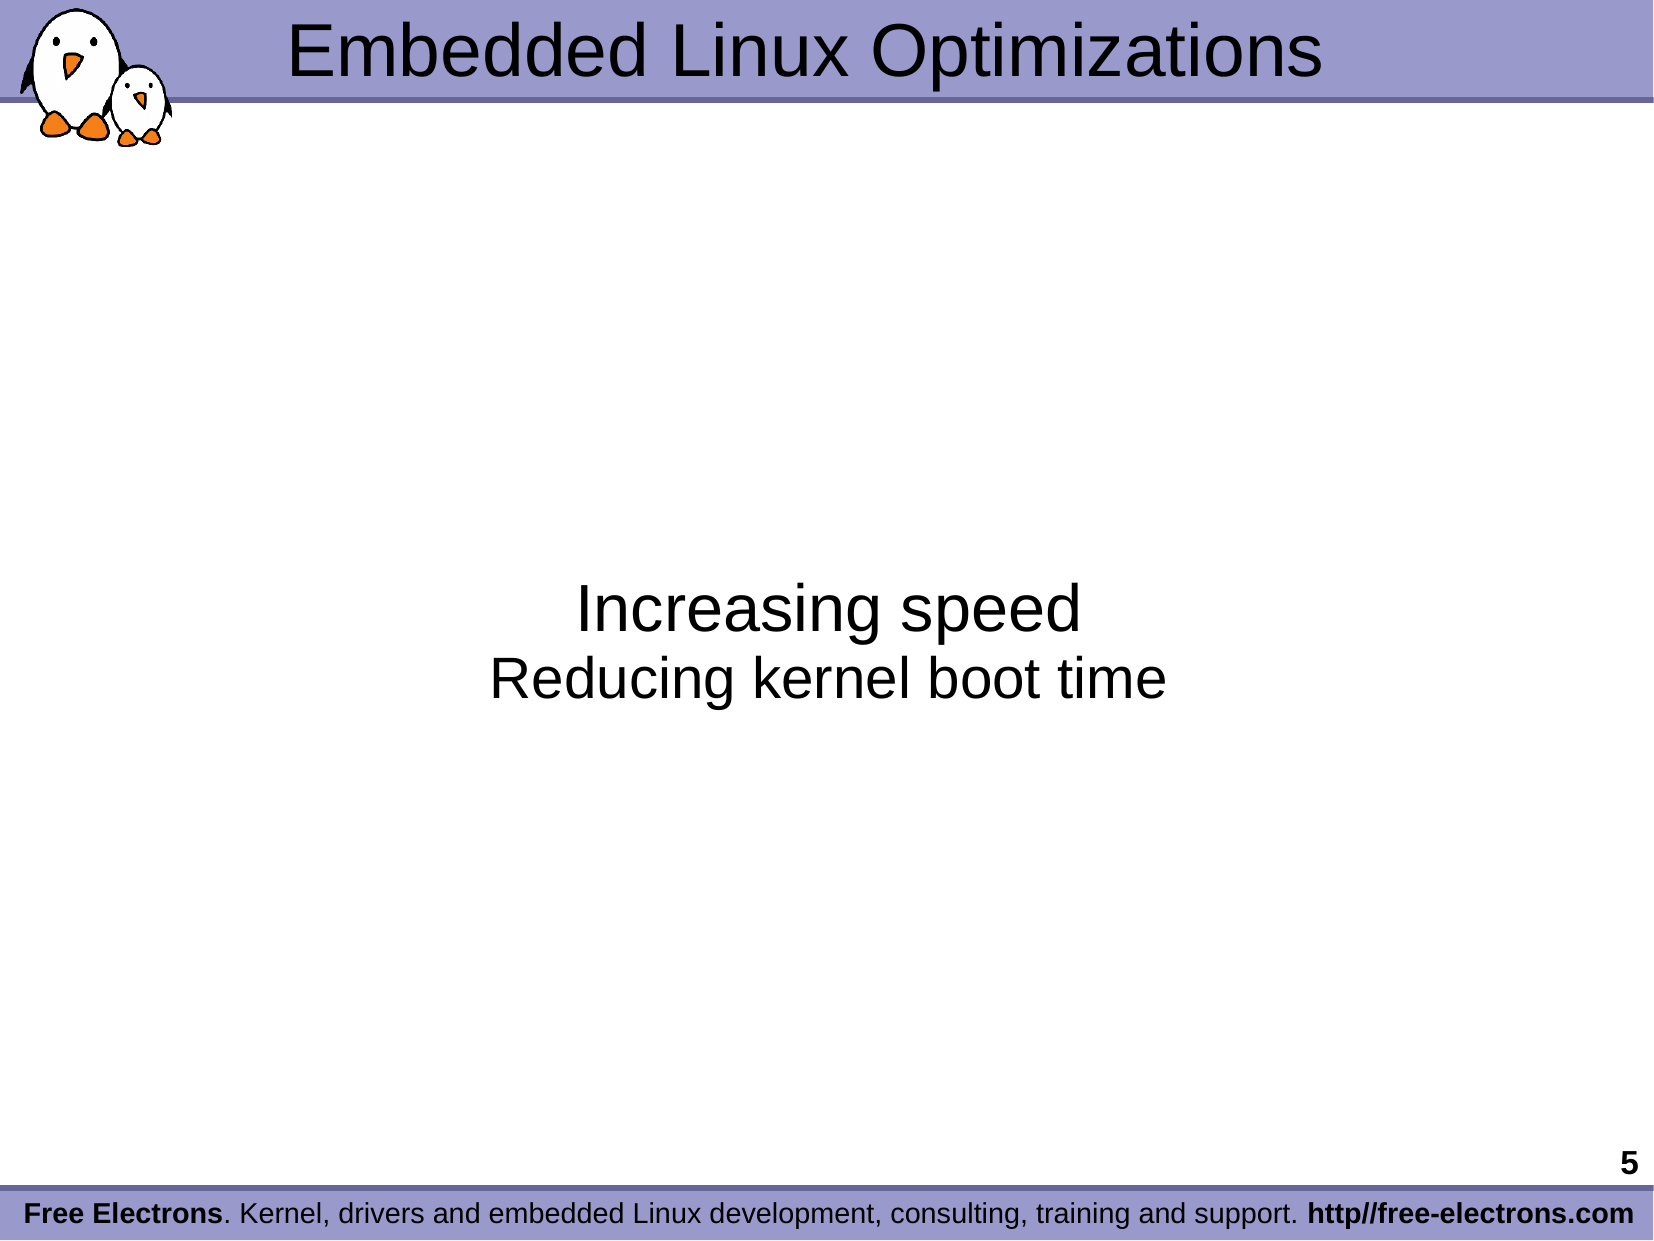

# Embedded Linux Optimizations
Increasing speed
Reducing kernel boot time